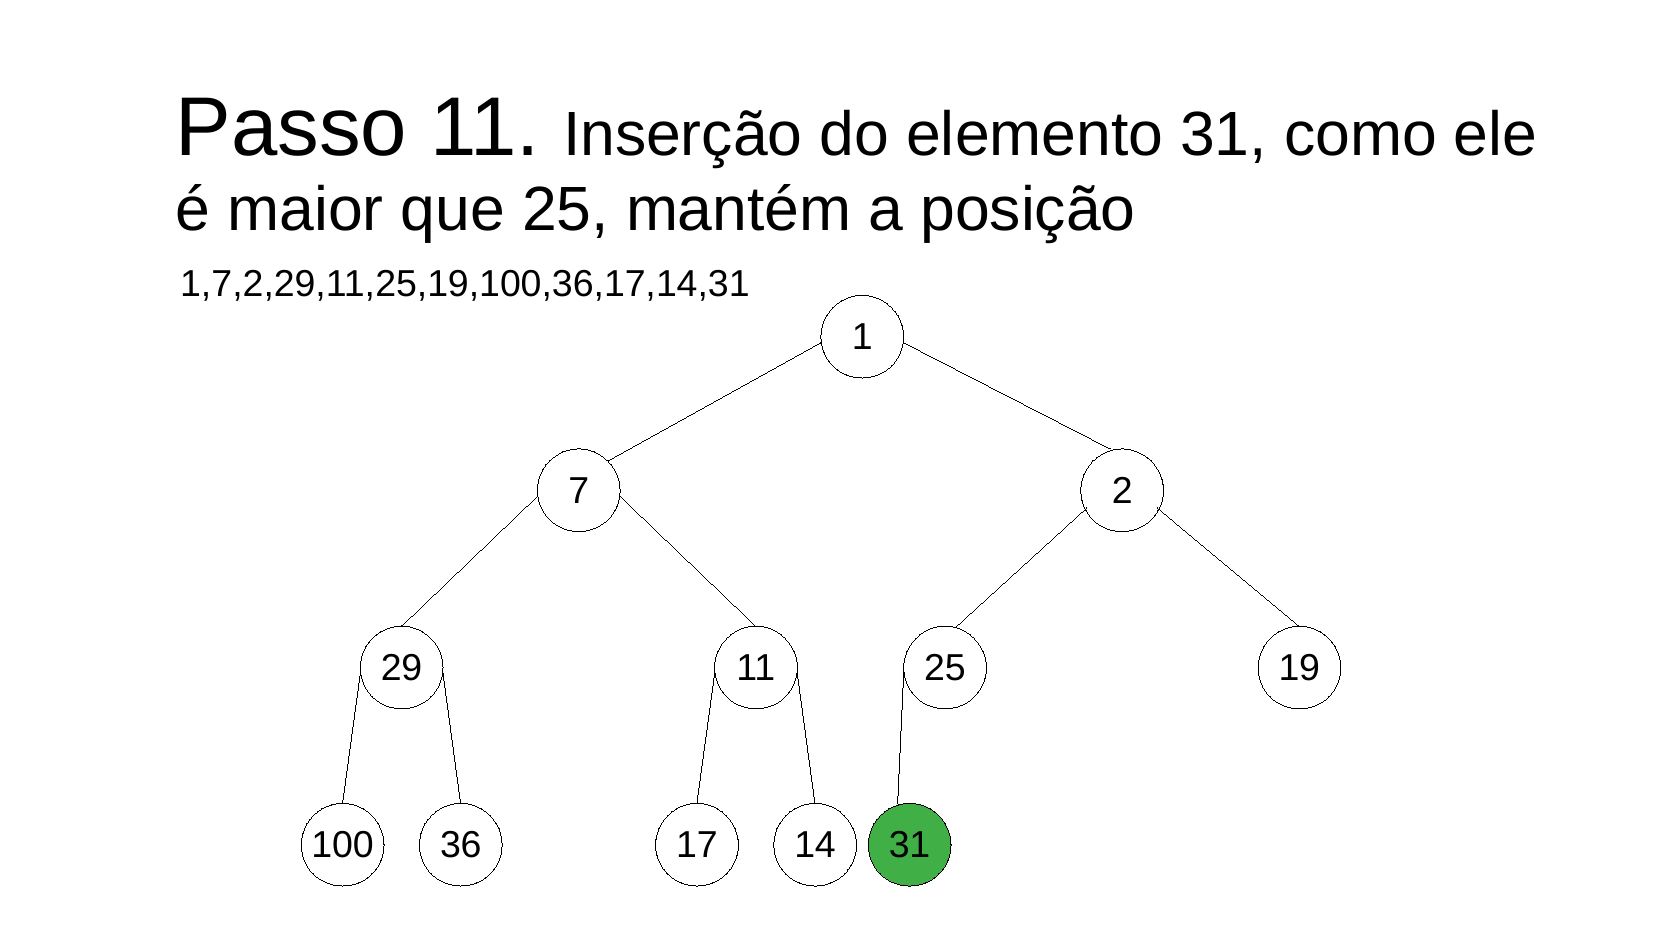

Passo 11. Inserção do elemento 31, como ele é maior que 25, mantém a posição
1,7,2,29,11,25,19,100,36,17,14,31
1
7
2
29
11
25
19
100
36
17
14
31